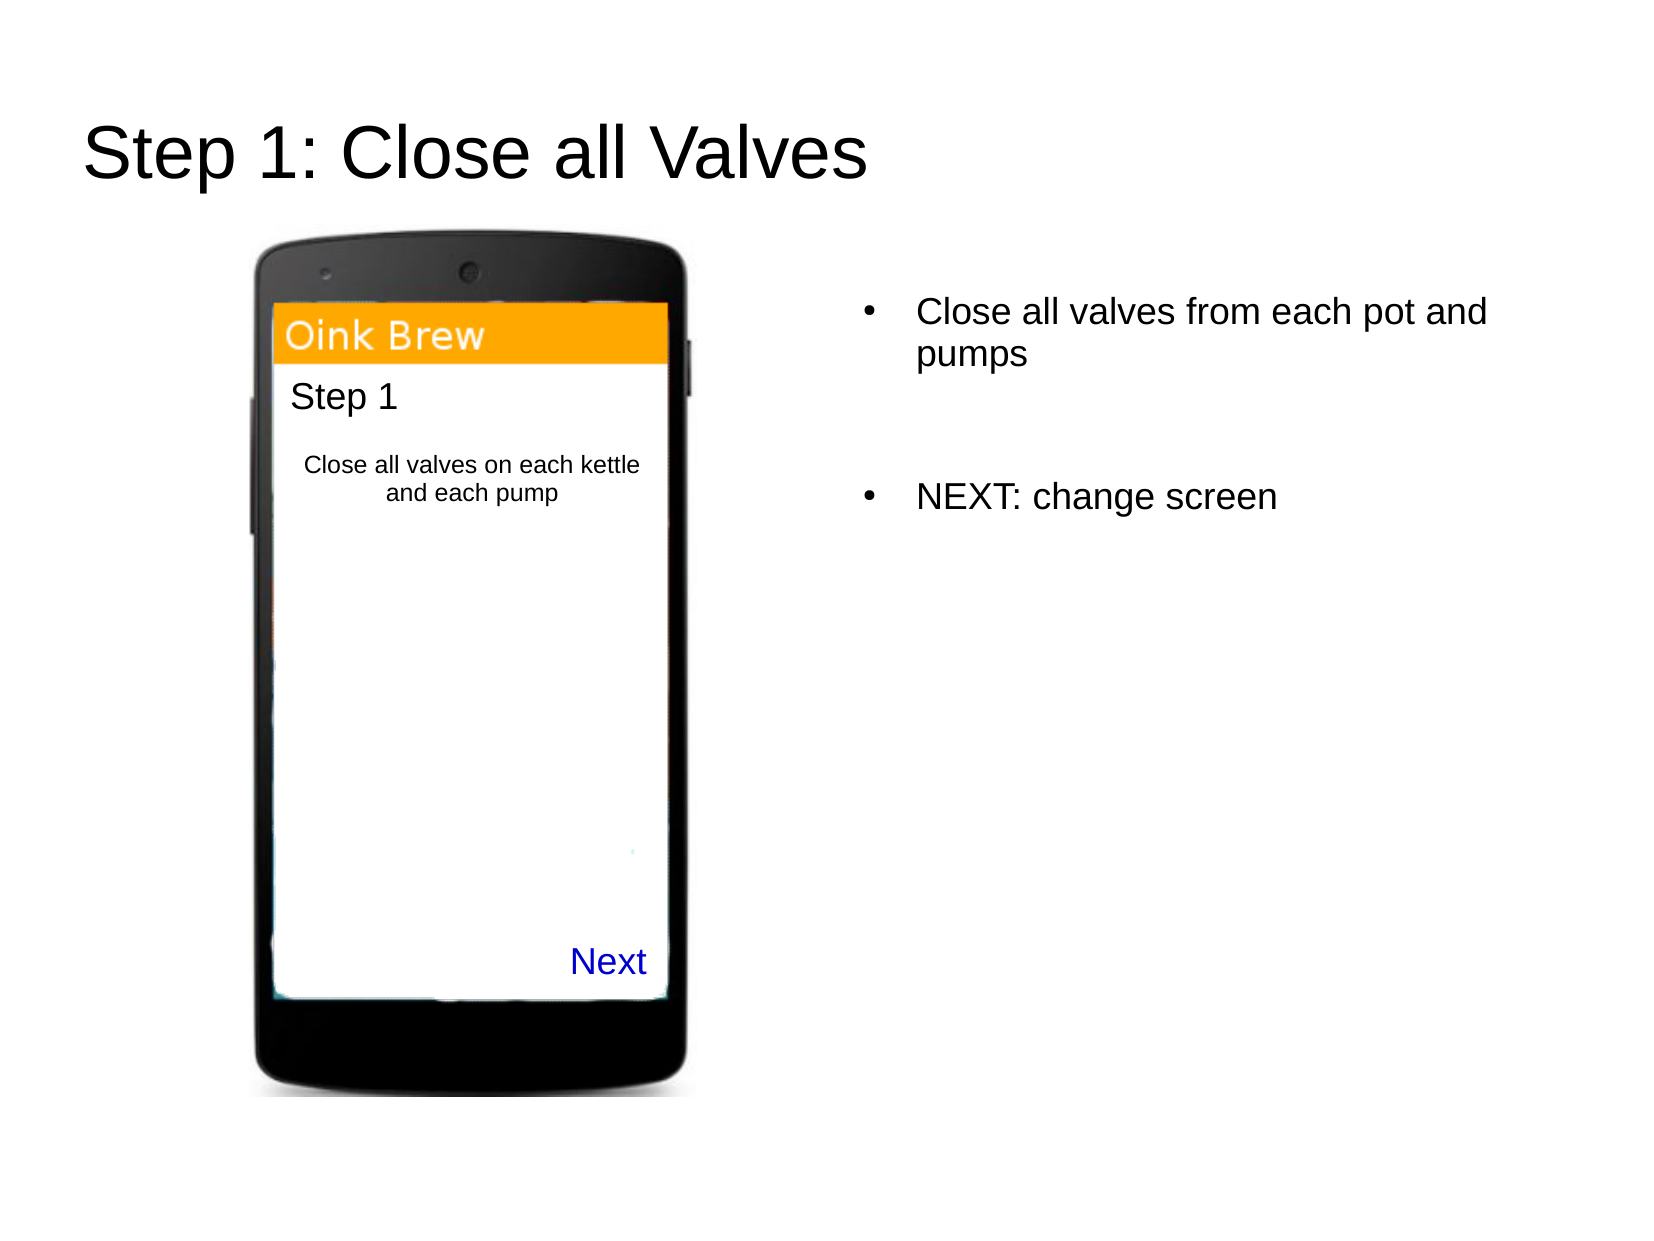

# Step 1: Close all Valves
Close all valves from each pot and pumps
NEXT: change screen
Step 1
Close all valves on each kettle and each pump
Next